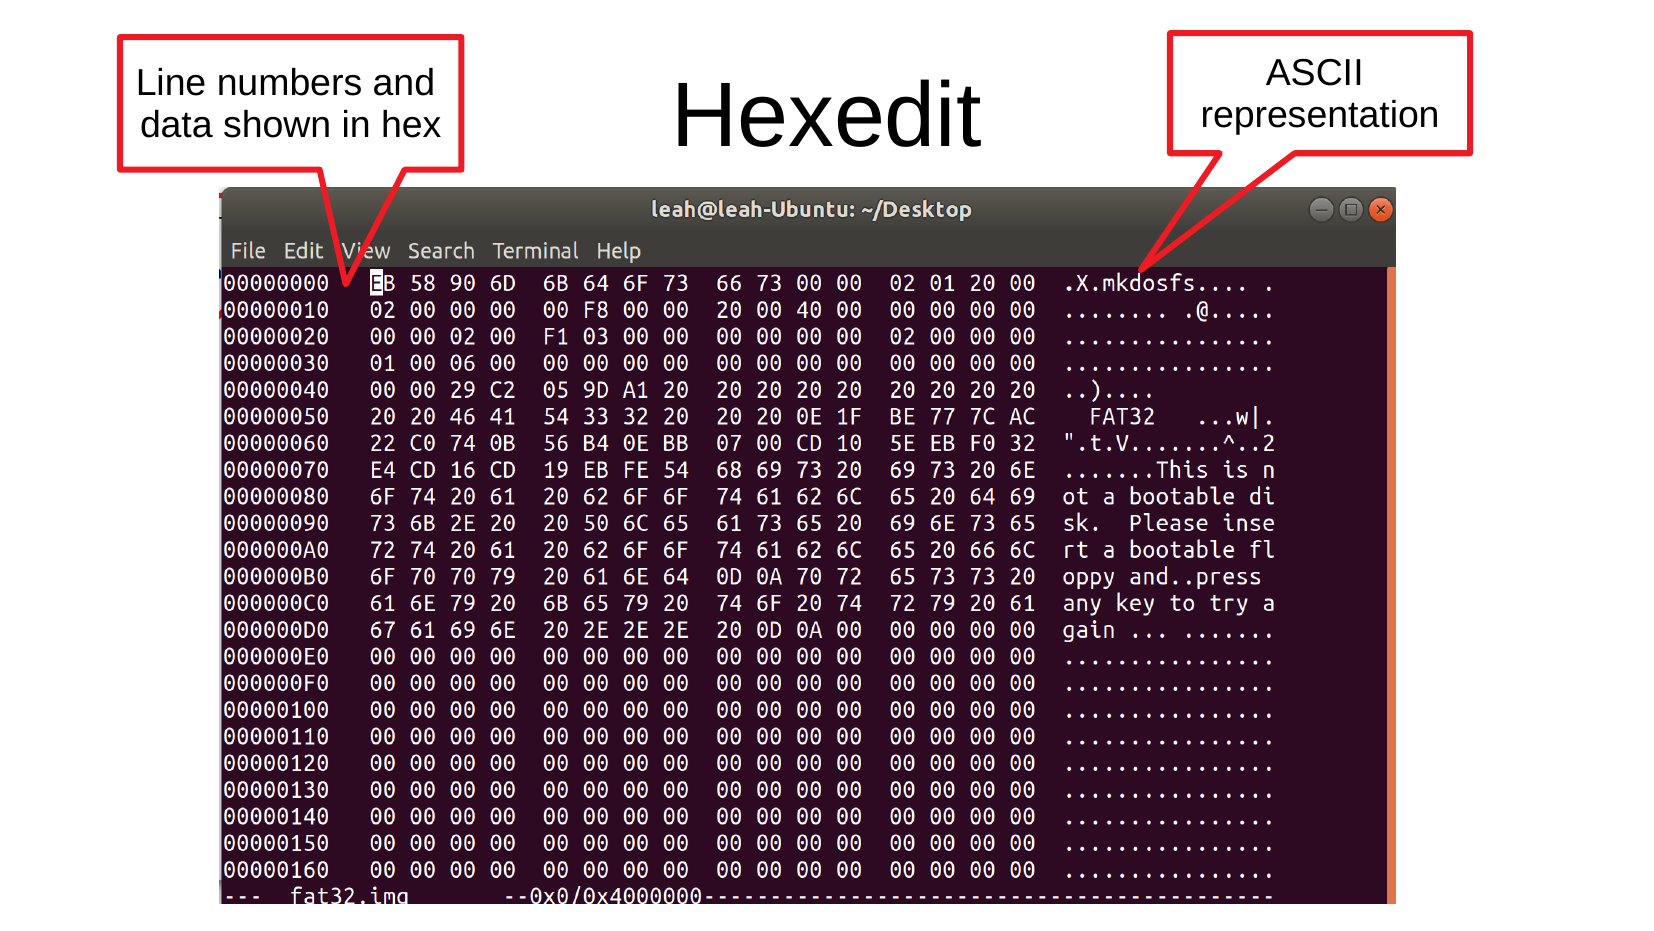

ASCII
representation
# Hexedit
Line numbers and
data shown in hex